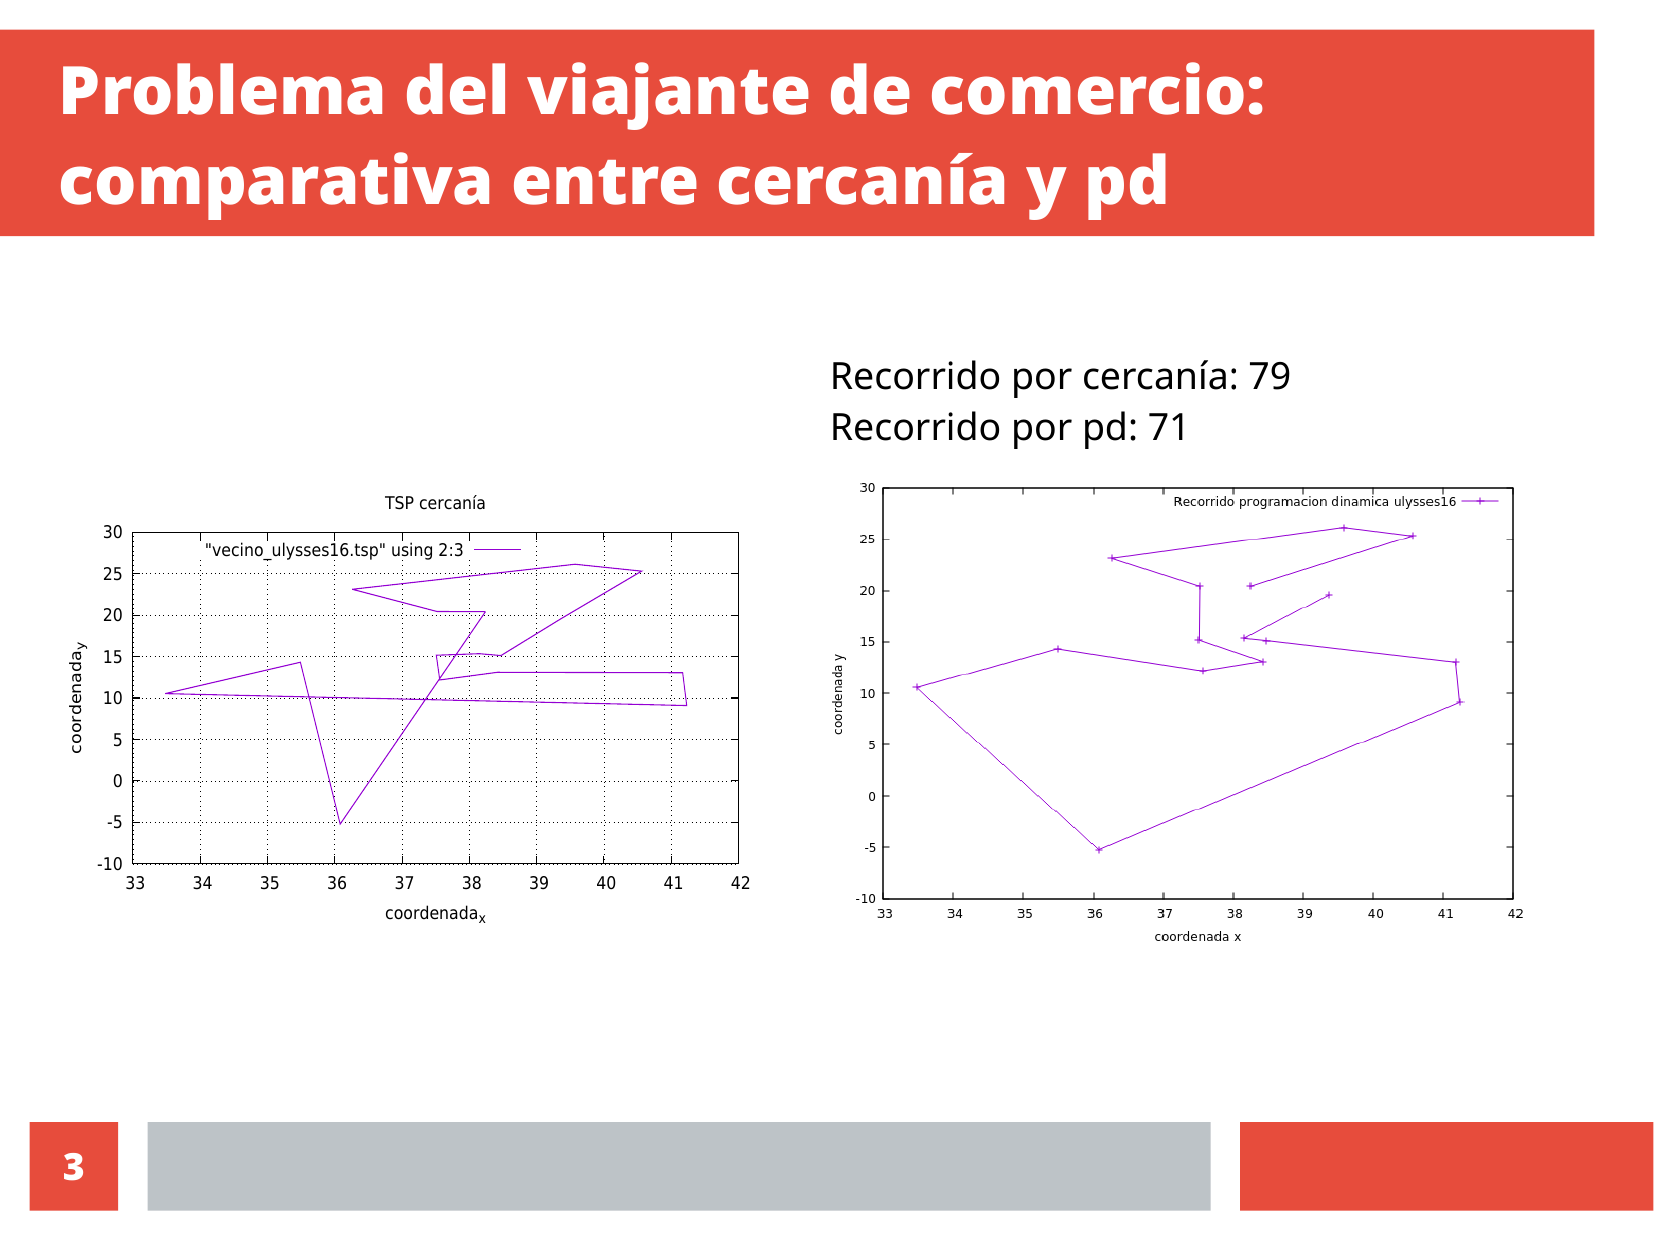

# Problema del viajante de comercio: comparativa entre cercanía y pd
Recorrido por cercanía: 79
Recorrido por pd: 71
3